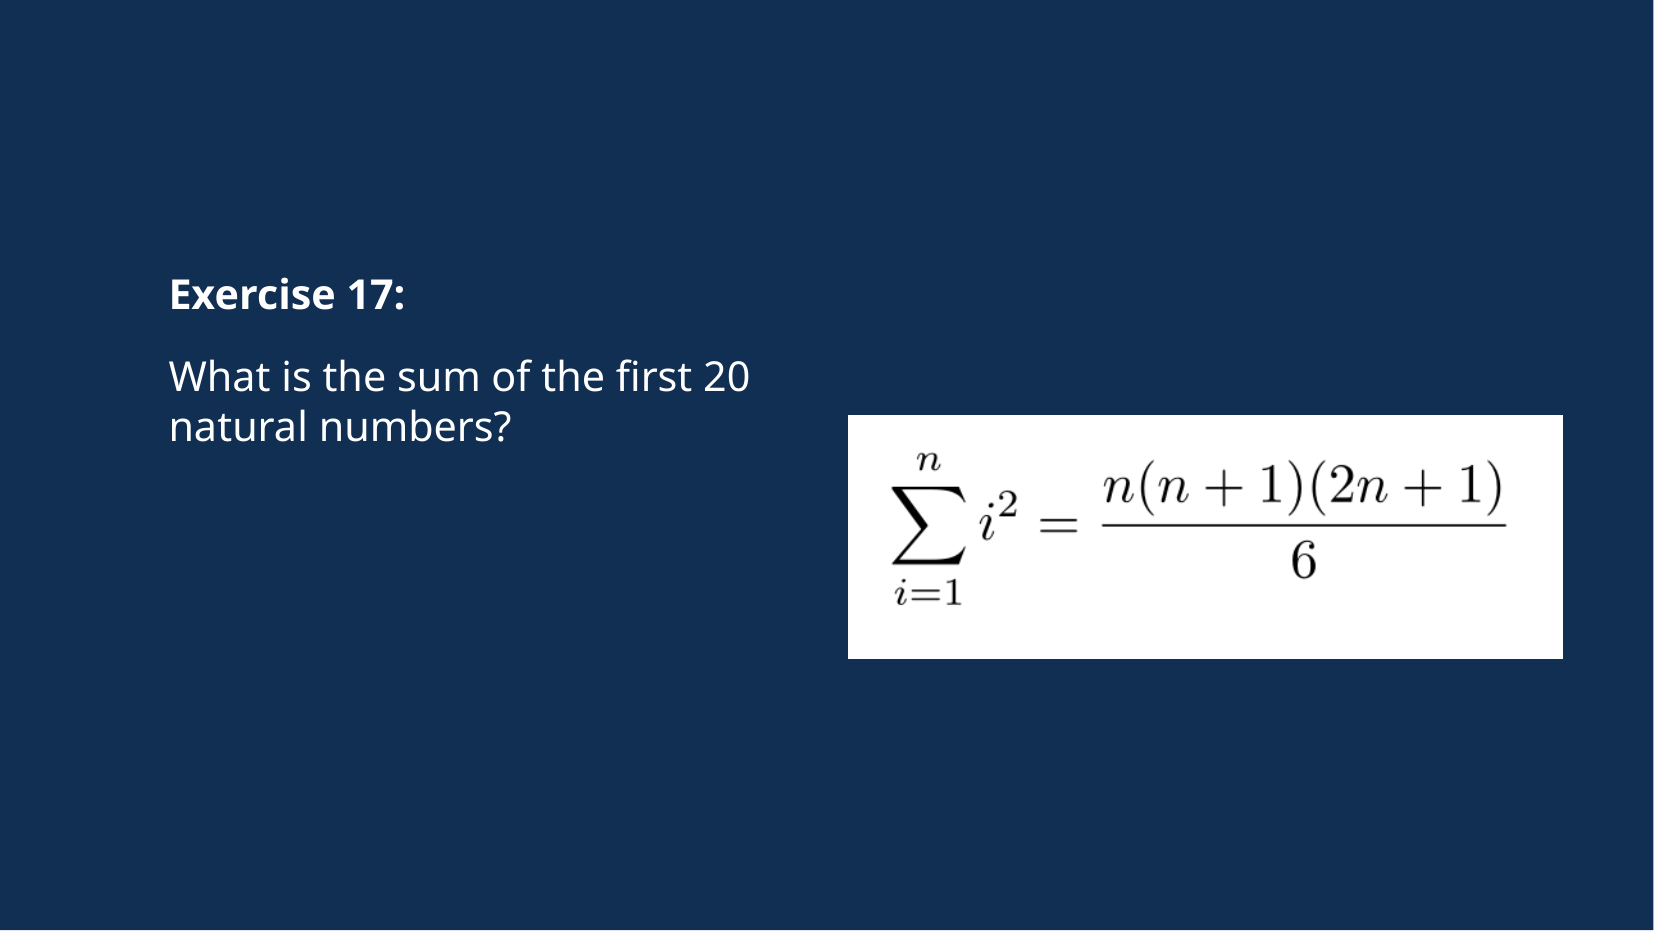

#
Exercise 17:
What is the sum of the first 20 natural numbers?